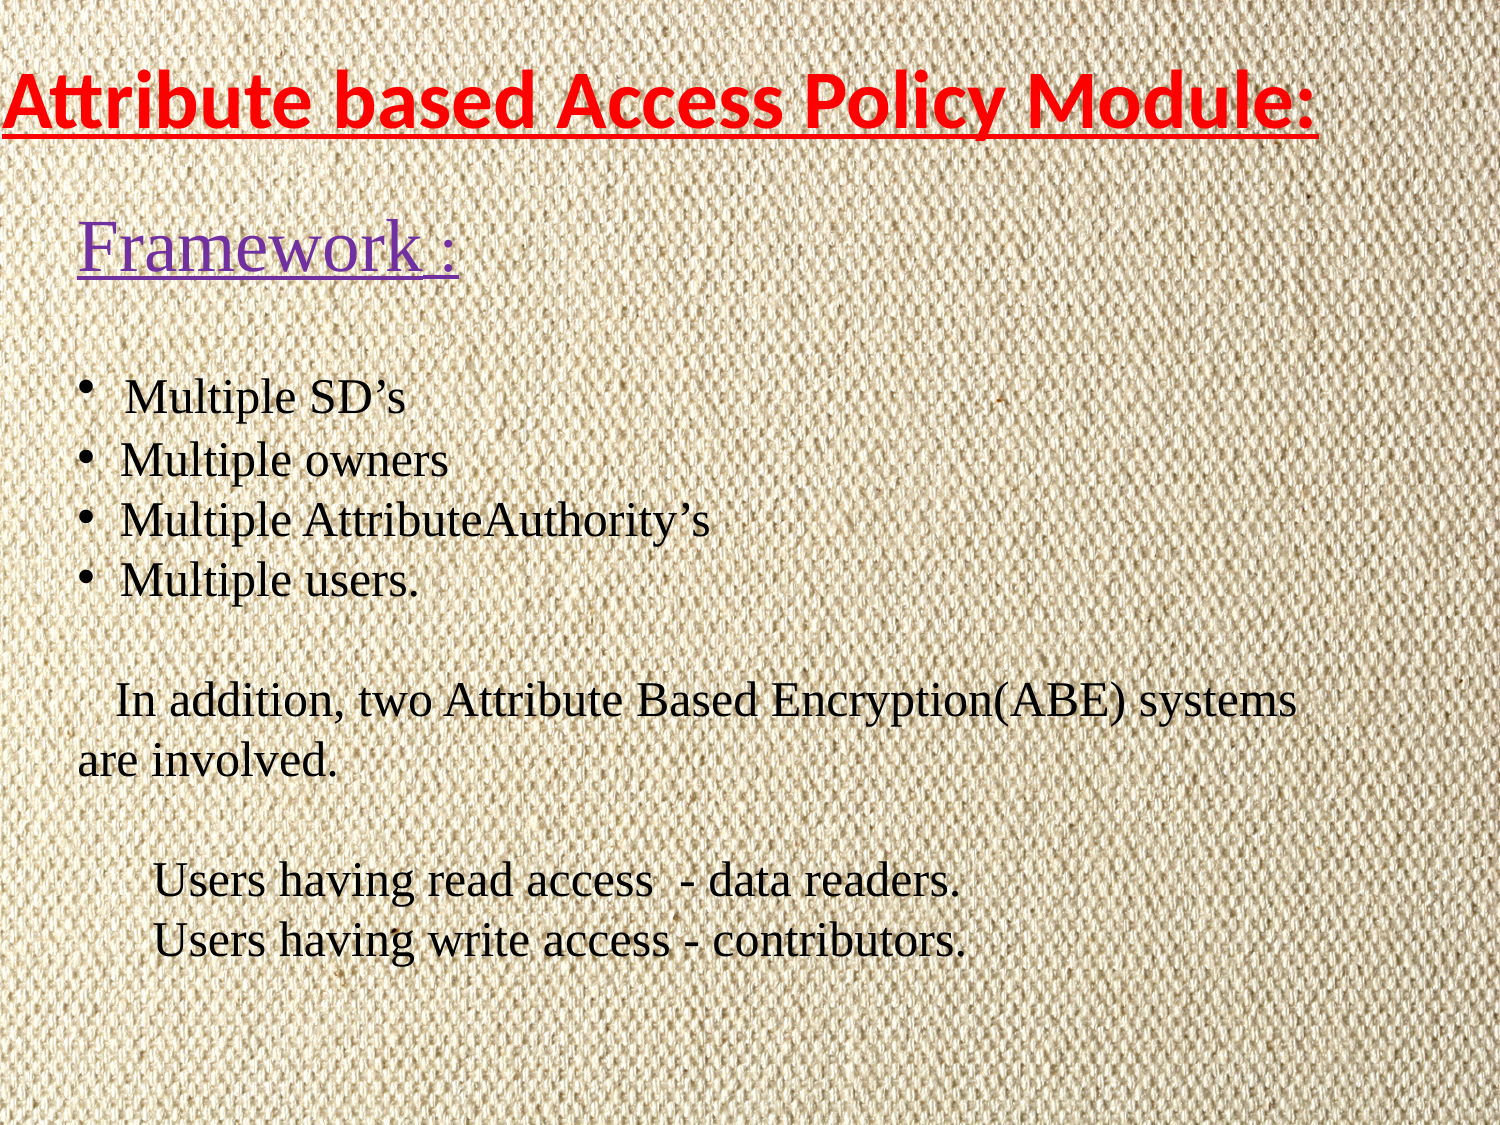

Attribute based Access Policy Module:
Framework :
 Multiple SD’s
 Multiple owners
 Multiple AttributeAuthority’s
 Multiple users.
 In addition, two Attribute Based Encryption(ABE) systems are involved.
	Users having read access - data readers.
	Users having write access - contributors.